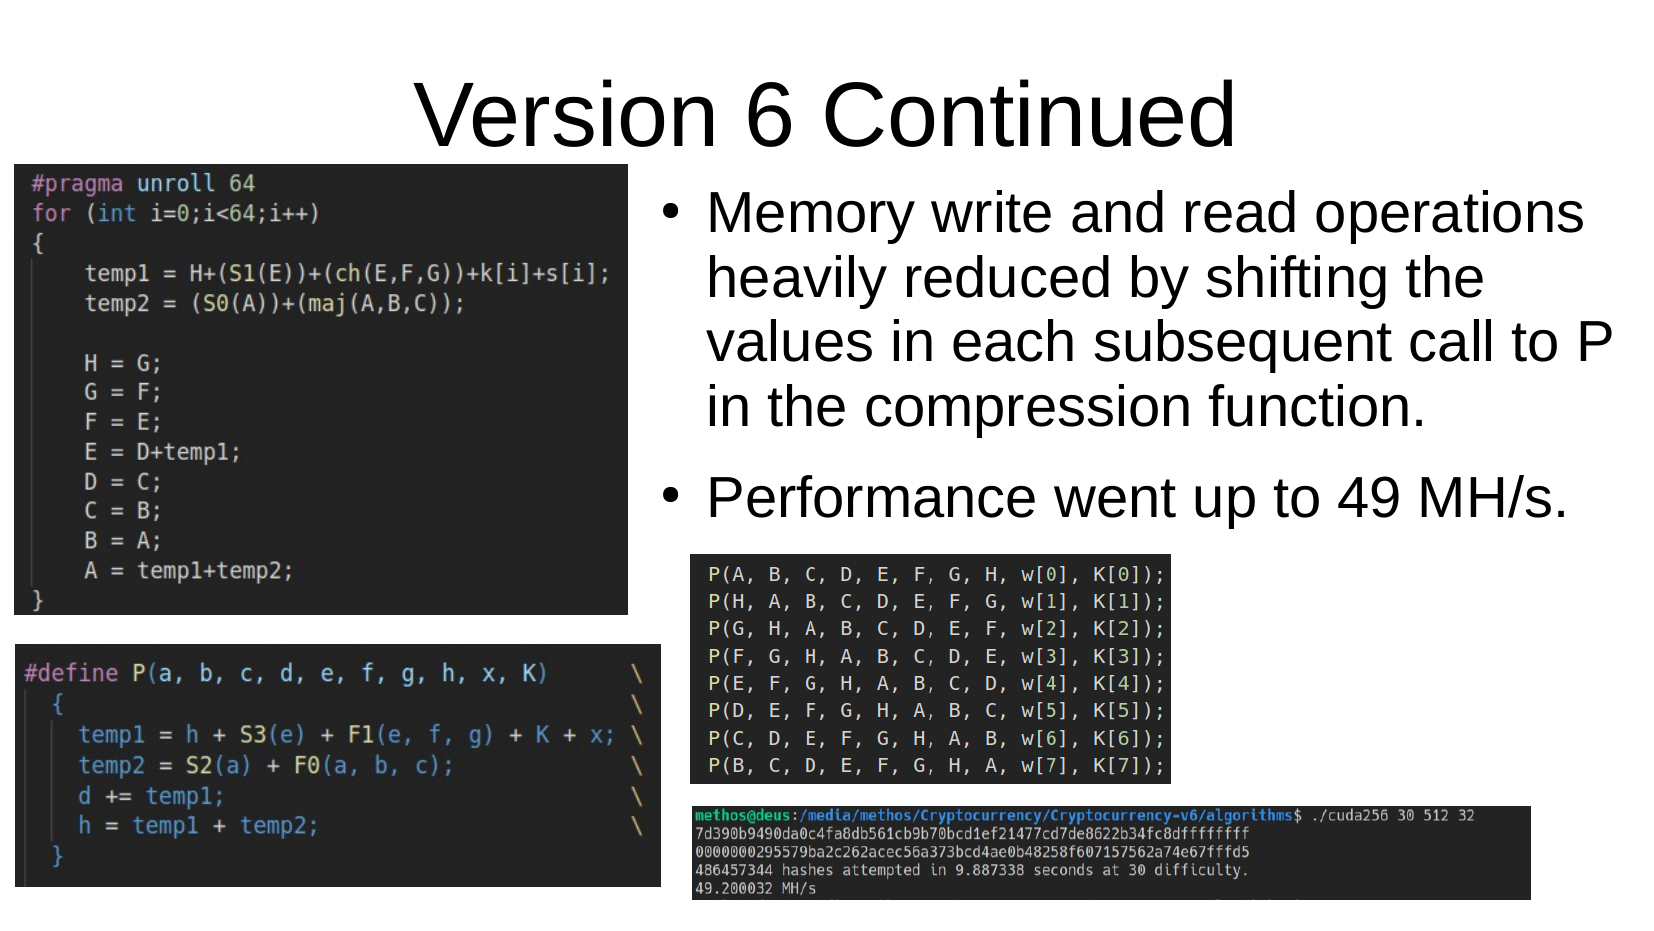

# Version 6 Continued
Memory write and read operations heavily reduced by shifting the values in each subsequent call to P in the compression function.
Performance went up to 49 MH/s.